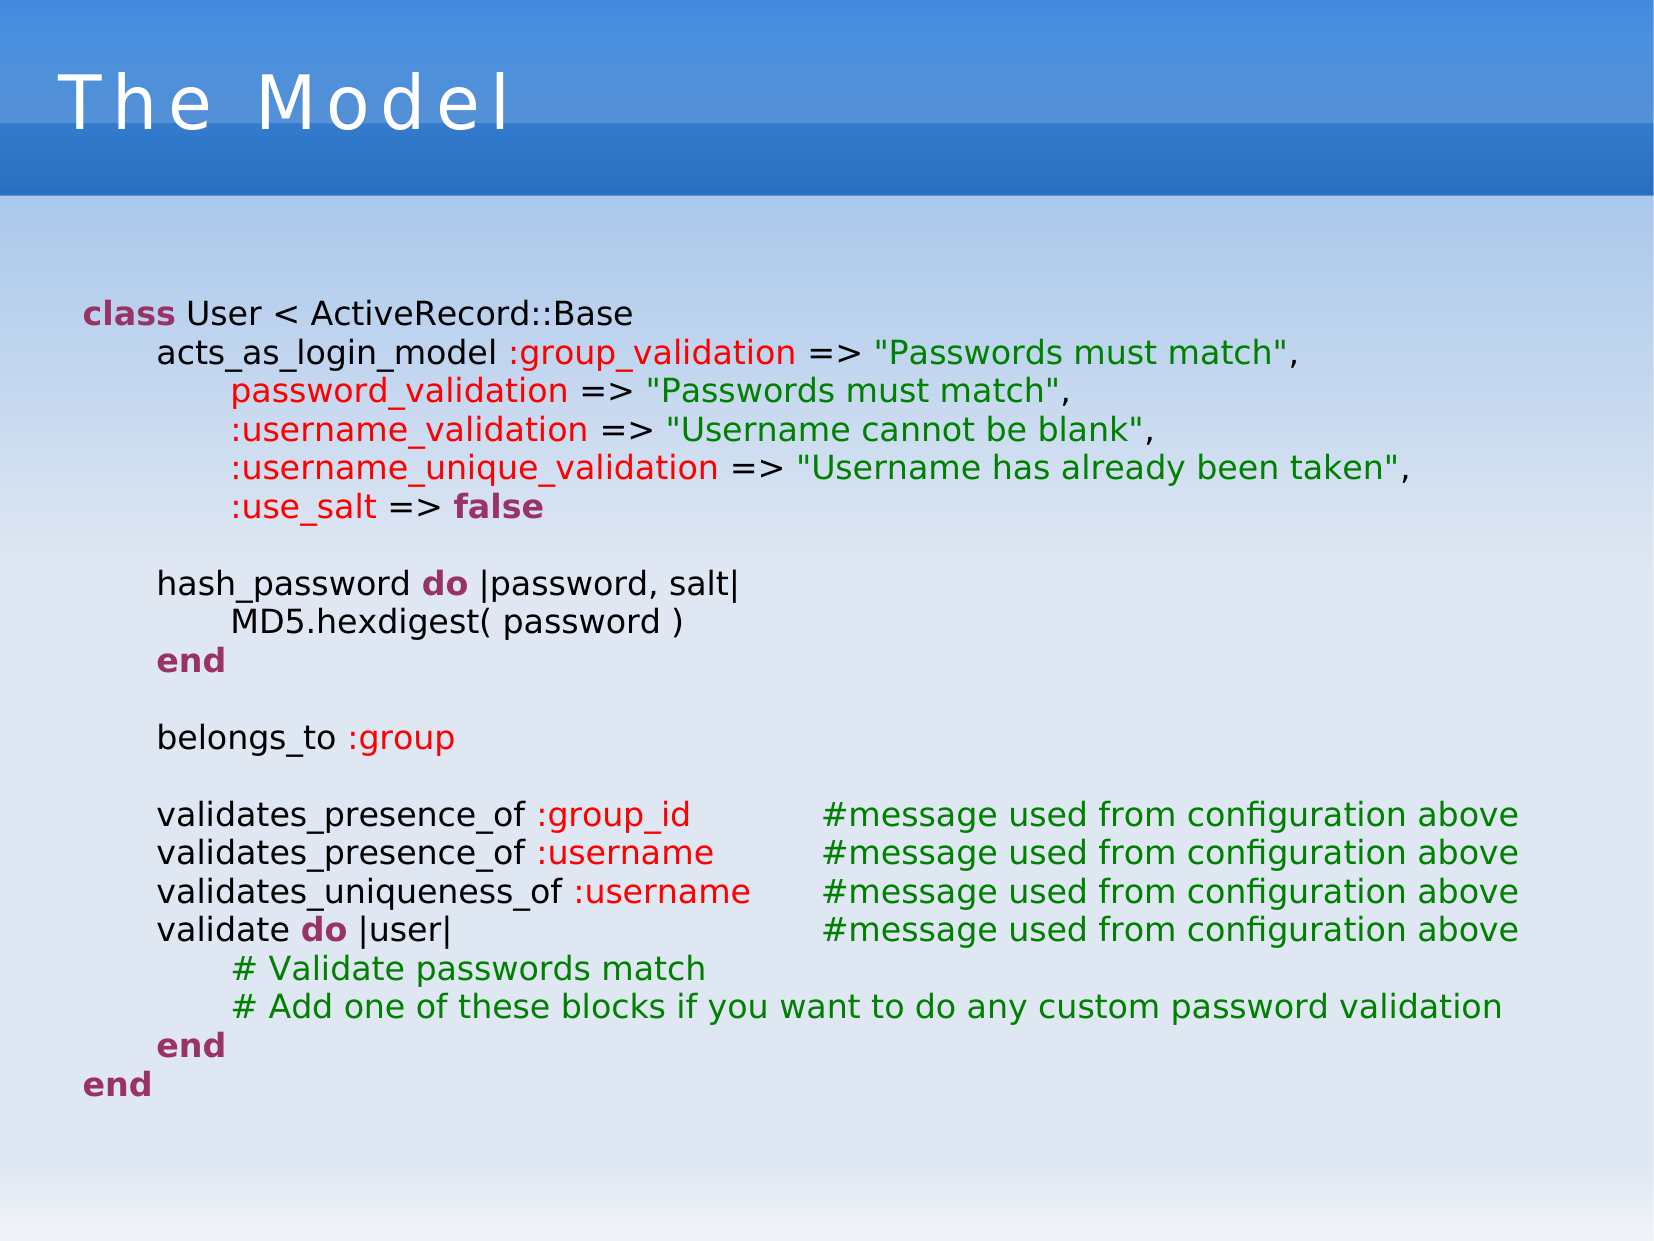

The Model
# class User < ActiveRecord::Base
	acts_as_login_model :group_validation => "Passwords must match",
		password_validation => "Passwords must match",
		:username_validation => "Username cannot be blank",
		:username_unique_validation => "Username has already been taken",
		:use_salt => false
	hash_password do |password, salt|
		MD5.hexdigest( password )
	end
	belongs_to :group
	validates_presence_of :group_id		#message used from configuration above
	validates_presence_of :username		#message used from configuration above
	validates_uniqueness_of :username	#message used from configuration above
	validate do |user|					#message used from configuration above
		# Validate passwords match
		# Add one of these blocks if you want to do any custom password validation
	end
end